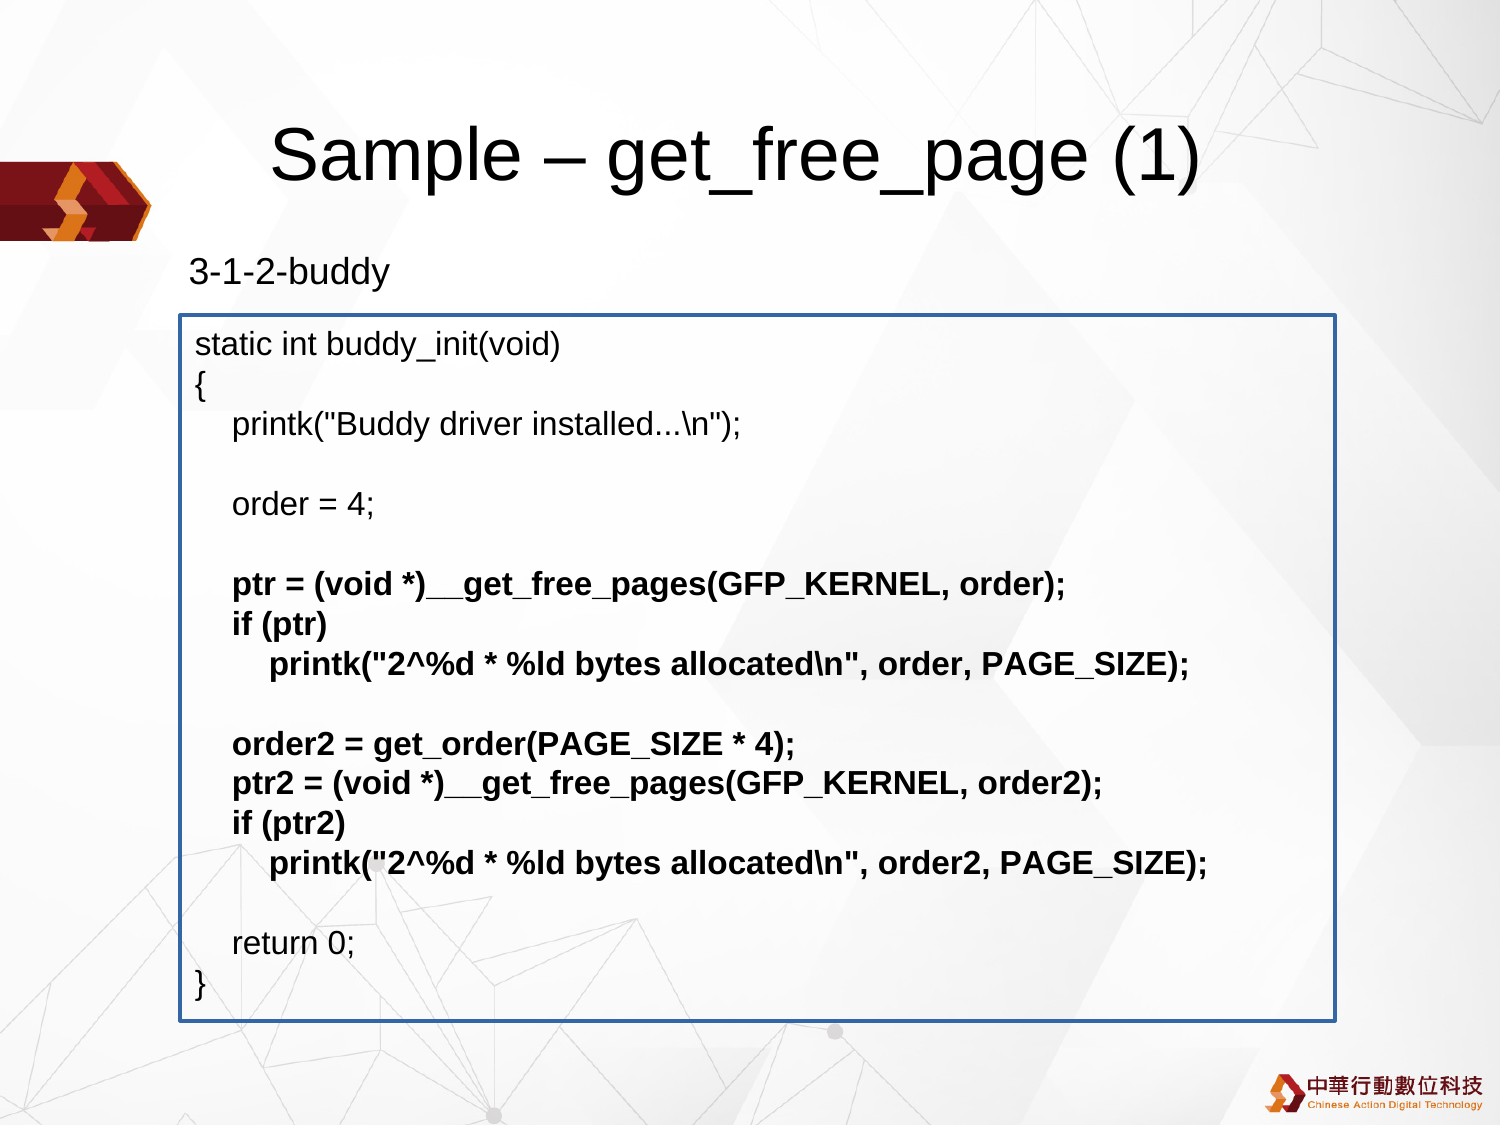

# Sample – get_free_page (1)
3-1-2-buddy
static int buddy_init(void)
{
 printk("Buddy driver installed...\n");
 order = 4;
 ptr = (void *)__get_free_pages(GFP_KERNEL, order);
 if (ptr)
 printk("2^%d * %ld bytes allocated\n", order, PAGE_SIZE);
 order2 = get_order(PAGE_SIZE * 4);
 ptr2 = (void *)__get_free_pages(GFP_KERNEL, order2);
 if (ptr2)
 printk("2^%d * %ld bytes allocated\n", order2, PAGE_SIZE);
 return 0;
}